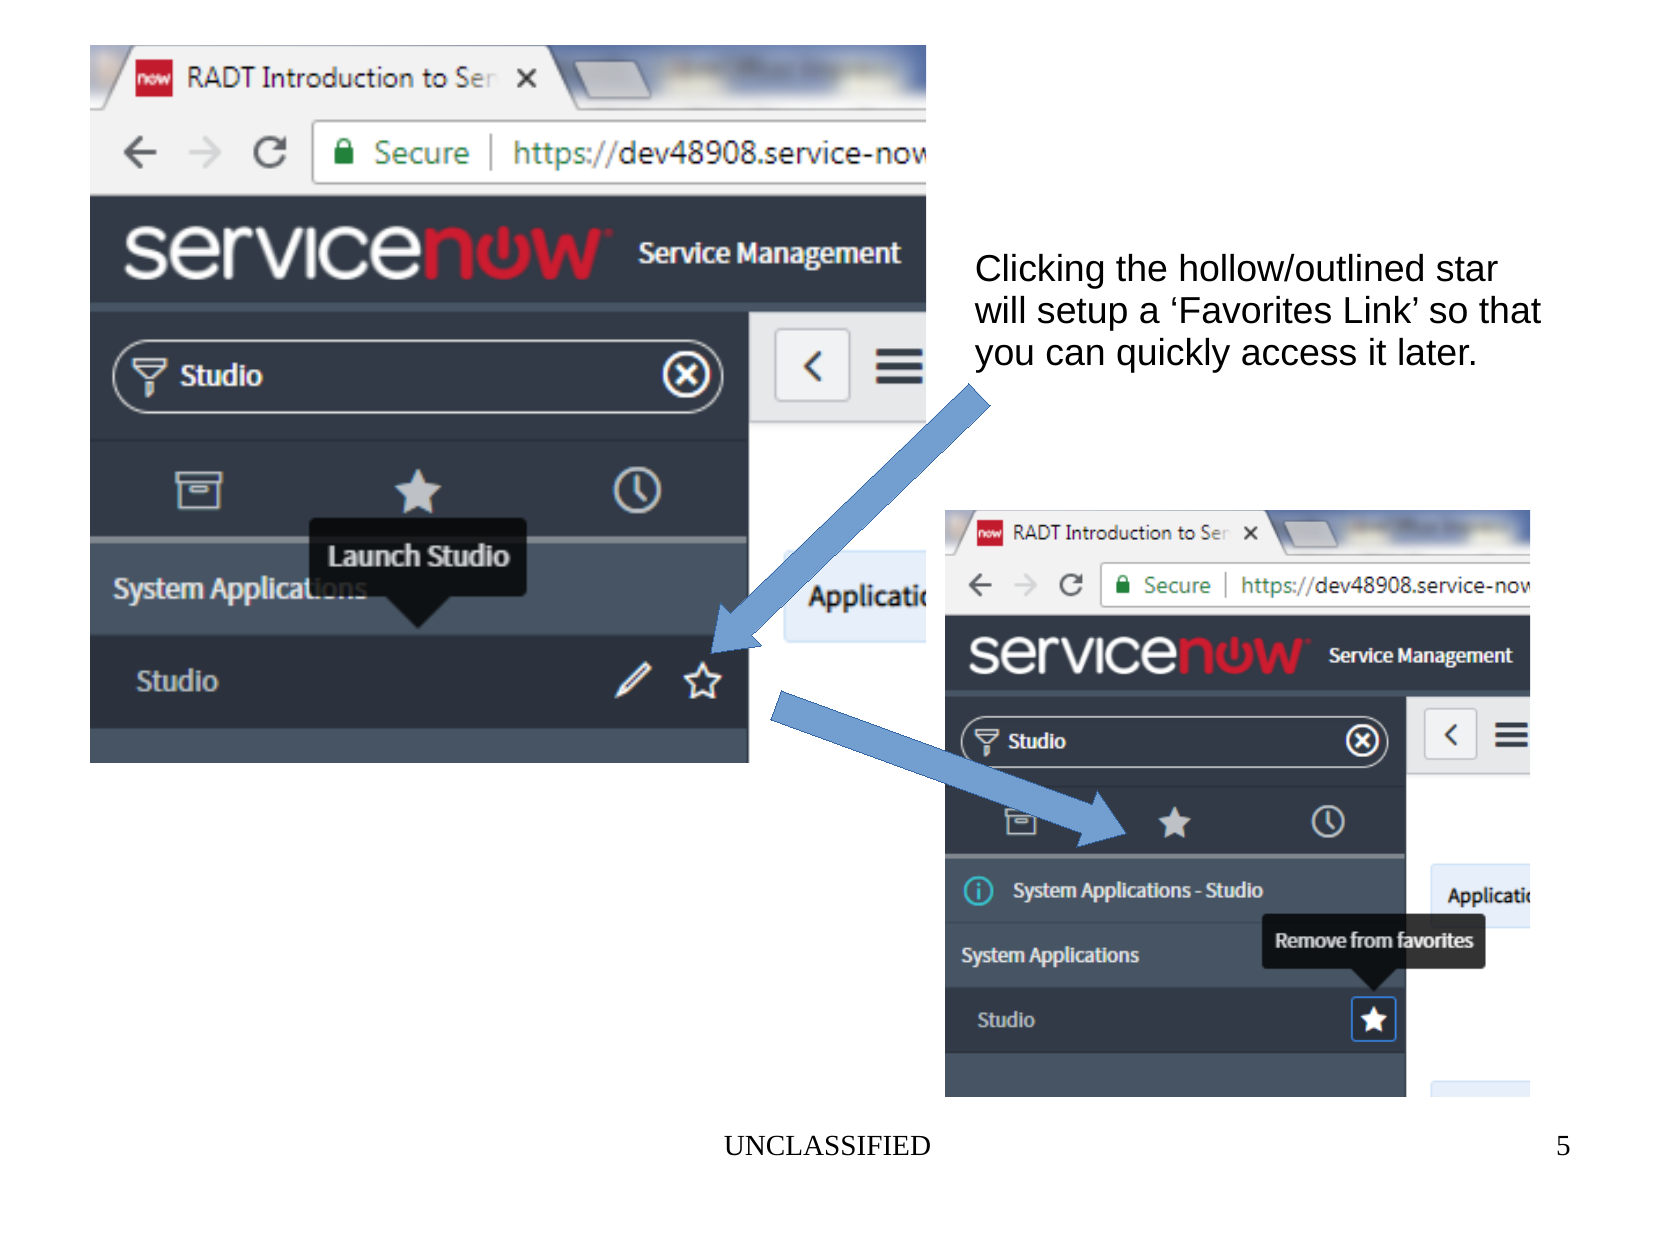

Clicking the hollow/outlined star will setup a ‘Favorites Link’ so that you can quickly access it later.
UNCLASSIFIED
5